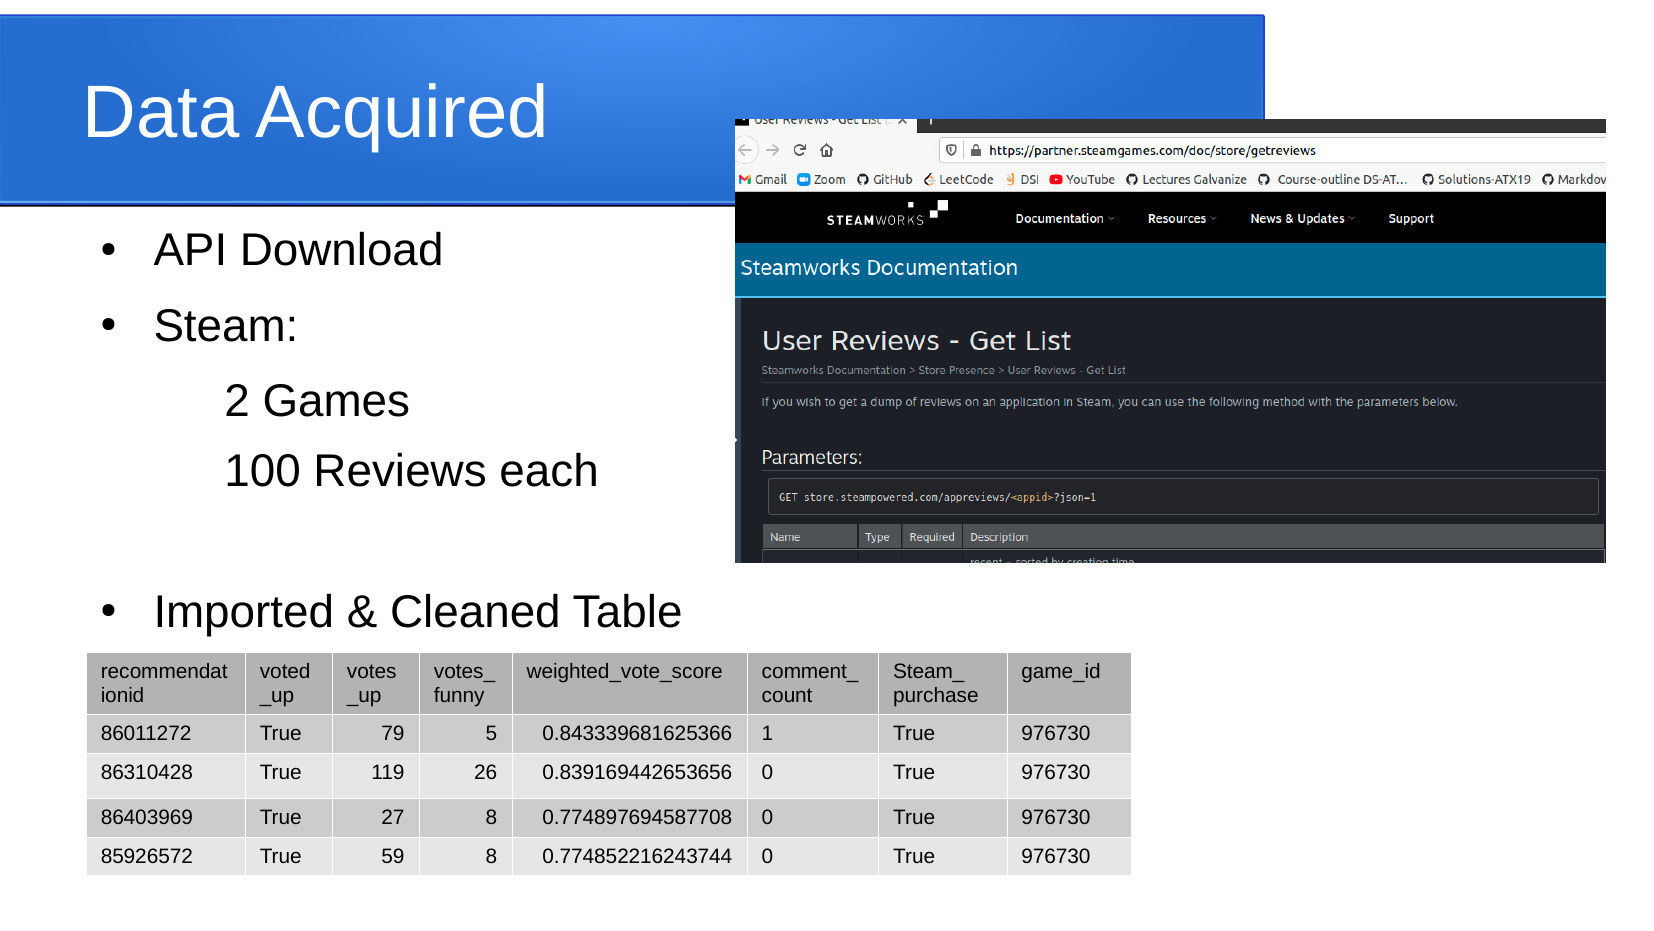

# Data Acquired
API Download
Steam:
2 Games
100 Reviews each
Imported & Cleaned Table
| recommendationid | voted\_up | votes\_up | votes\_funny | weighted\_vote\_score | comment\_count | Steam\_ purchase | game\_id |
| --- | --- | --- | --- | --- | --- | --- | --- |
| 86011272 | True | 79 | 5 | 0.843339681625366 | 1 | True | 976730 |
| 86310428 | True | 119 | 26 | 0.839169442653656 | 0 | True | 976730 |
| 86403969 | True | 27 | 8 | 0.774897694587708 | 0 | True | 976730 |
| 85926572 | True | 59 | 8 | 0.774852216243744 | 0 | True | 976730 |